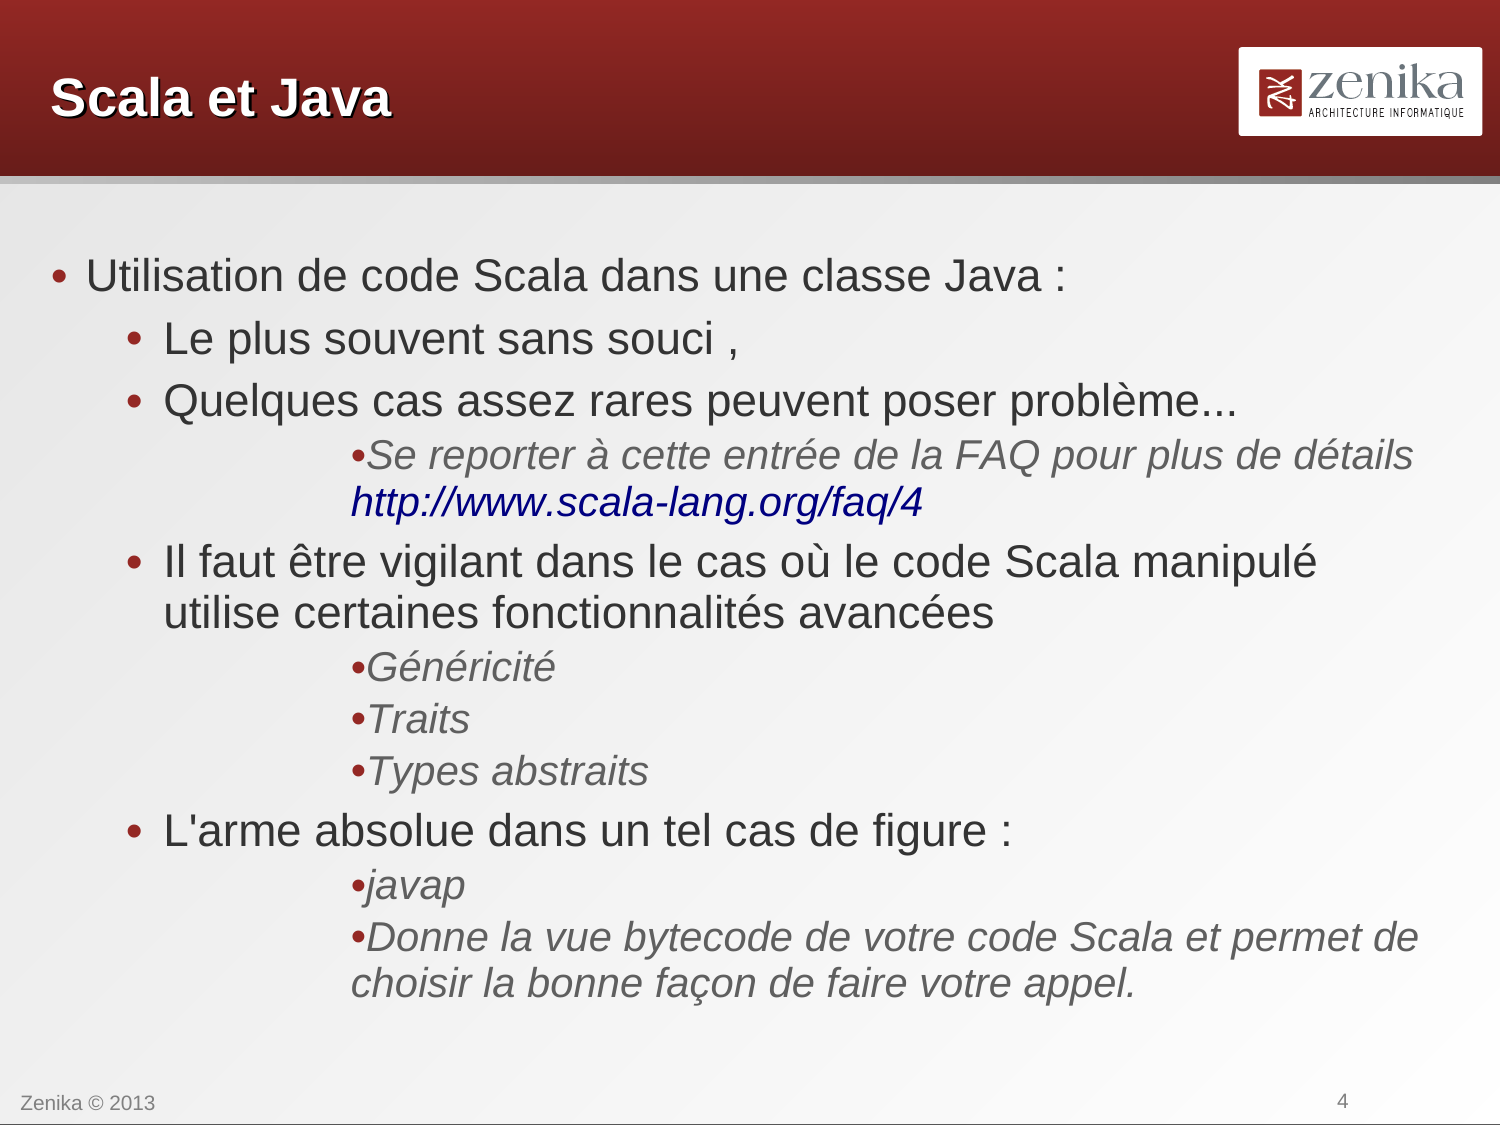

# Scala et Java
Utilisation de code Scala dans une classe Java :
Le plus souvent sans souci ,
Quelques cas assez rares peuvent poser problème...
Se reporter à cette entrée de la FAQ pour plus de détails http://www.scala-lang.org/faq/4
Il faut être vigilant dans le cas où le code Scala manipulé utilise certaines fonctionnalités avancées
Généricité
Traits
Types abstraits
L'arme absolue dans un tel cas de figure :
javap
Donne la vue bytecode de votre code Scala et permet de choisir la bonne façon de faire votre appel.